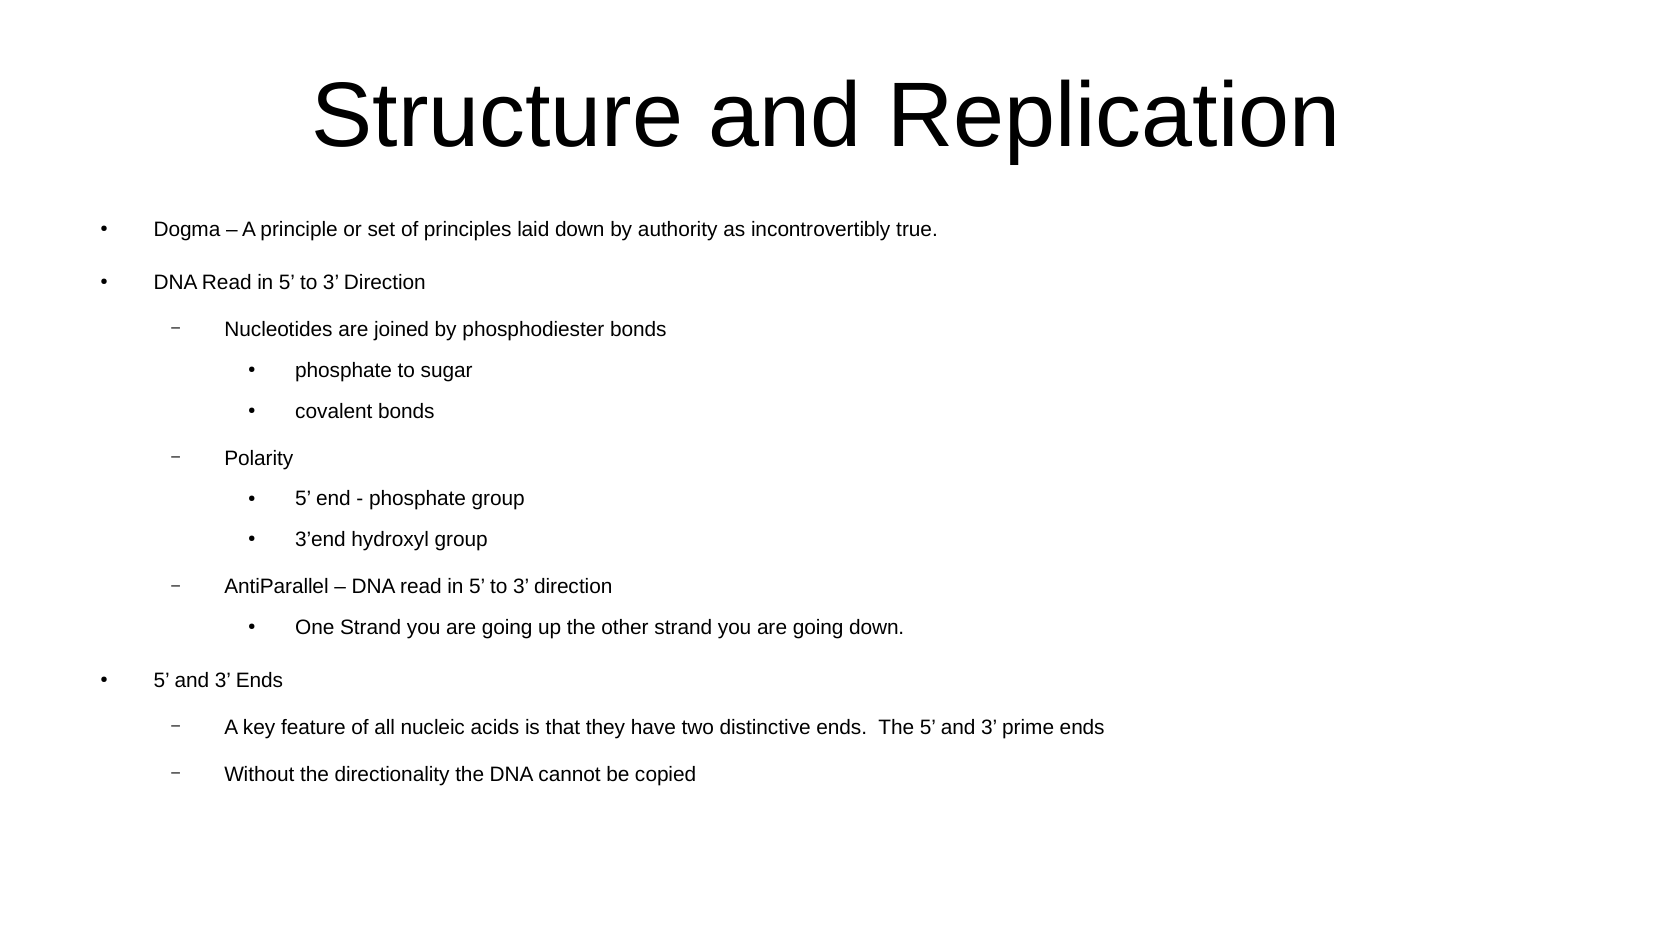

# Structure and Replication
Dogma – A principle or set of principles laid down by authority as incontrovertibly true.
DNA Read in 5’ to 3’ Direction
Nucleotides are joined by phosphodiester bonds
phosphate to sugar
covalent bonds
Polarity
5’ end - phosphate group
3’end hydroxyl group
AntiParallel – DNA read in 5’ to 3’ direction
One Strand you are going up the other strand you are going down.
5’ and 3’ Ends
A key feature of all nucleic acids is that they have two distinctive ends. The 5’ and 3’ prime ends
Without the directionality the DNA cannot be copied